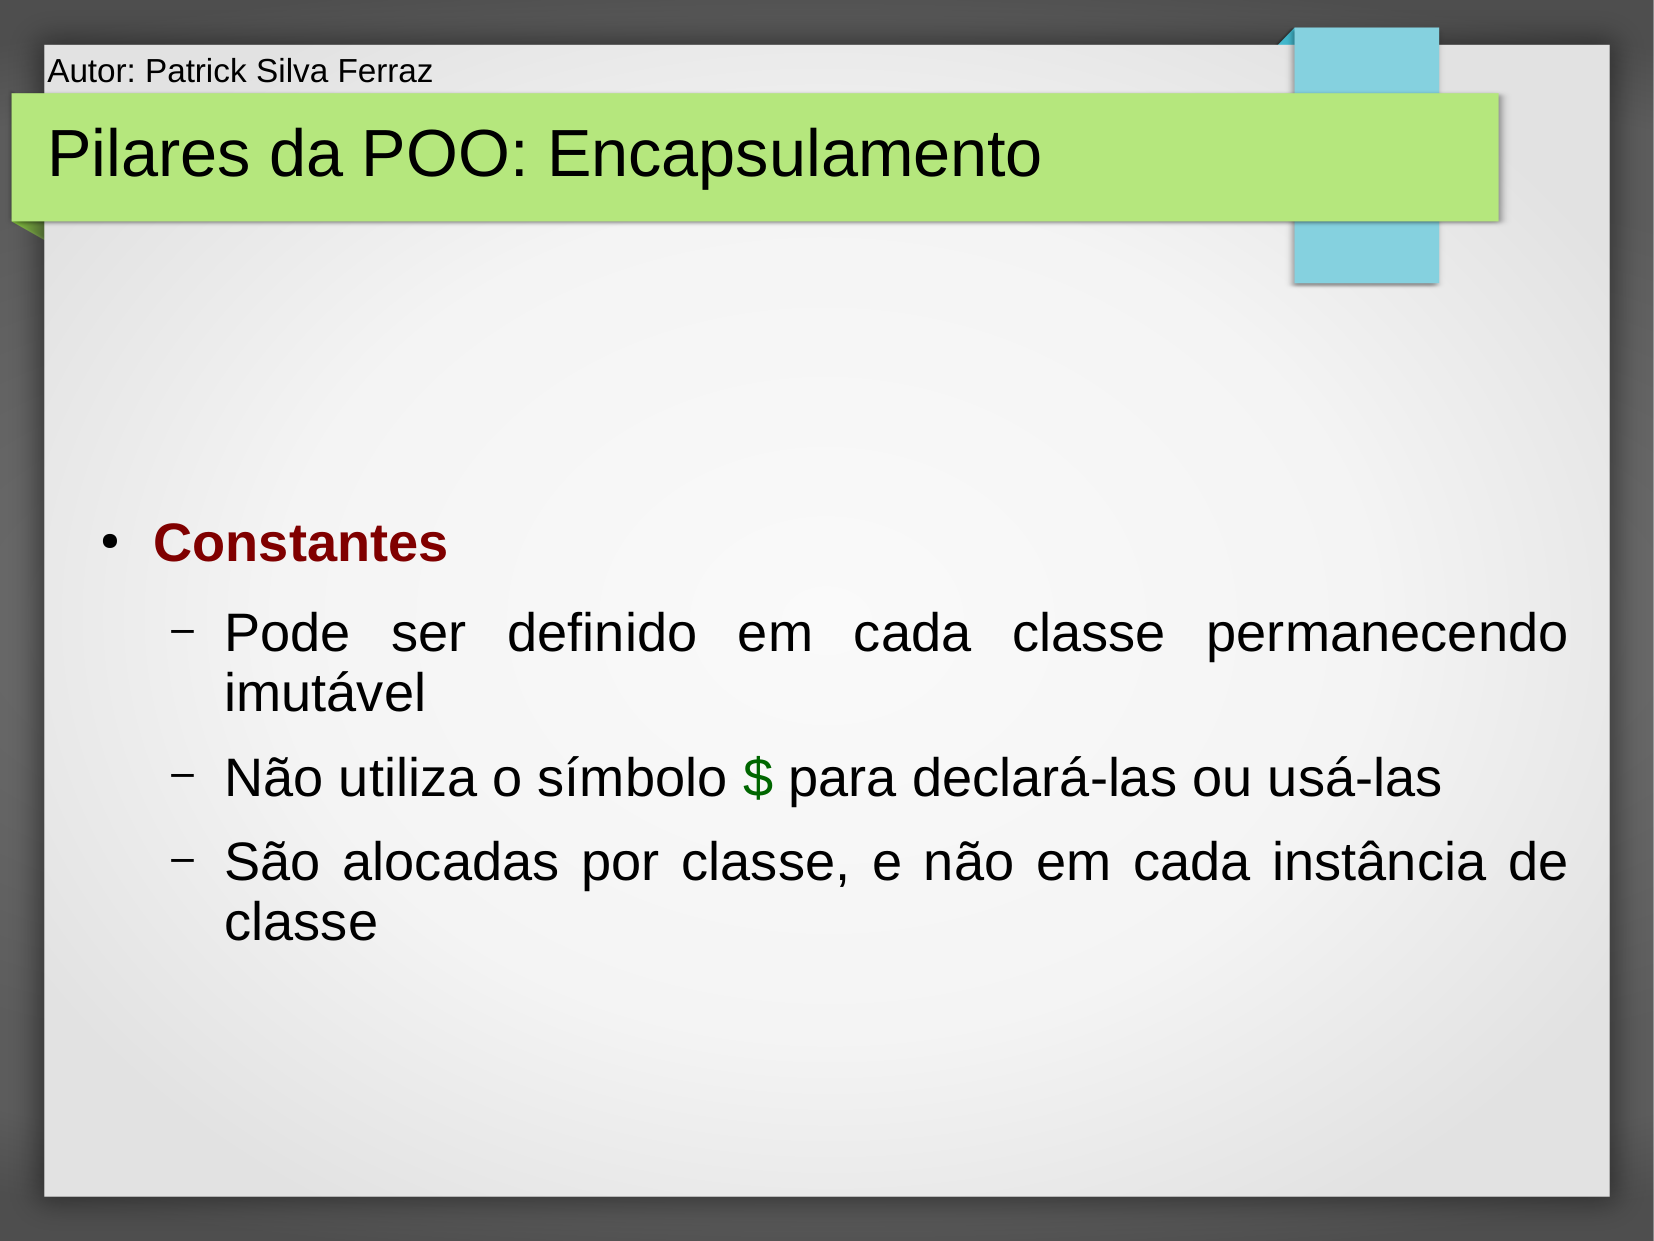

Autor: Patrick Silva Ferraz
# Pilares da POO: Encapsulamento
Constantes
Pode ser definido em cada classe permanecendo imutável
Não utiliza o símbolo $ para declará-las ou usá-las
São alocadas por classe, e não em cada instância de classe